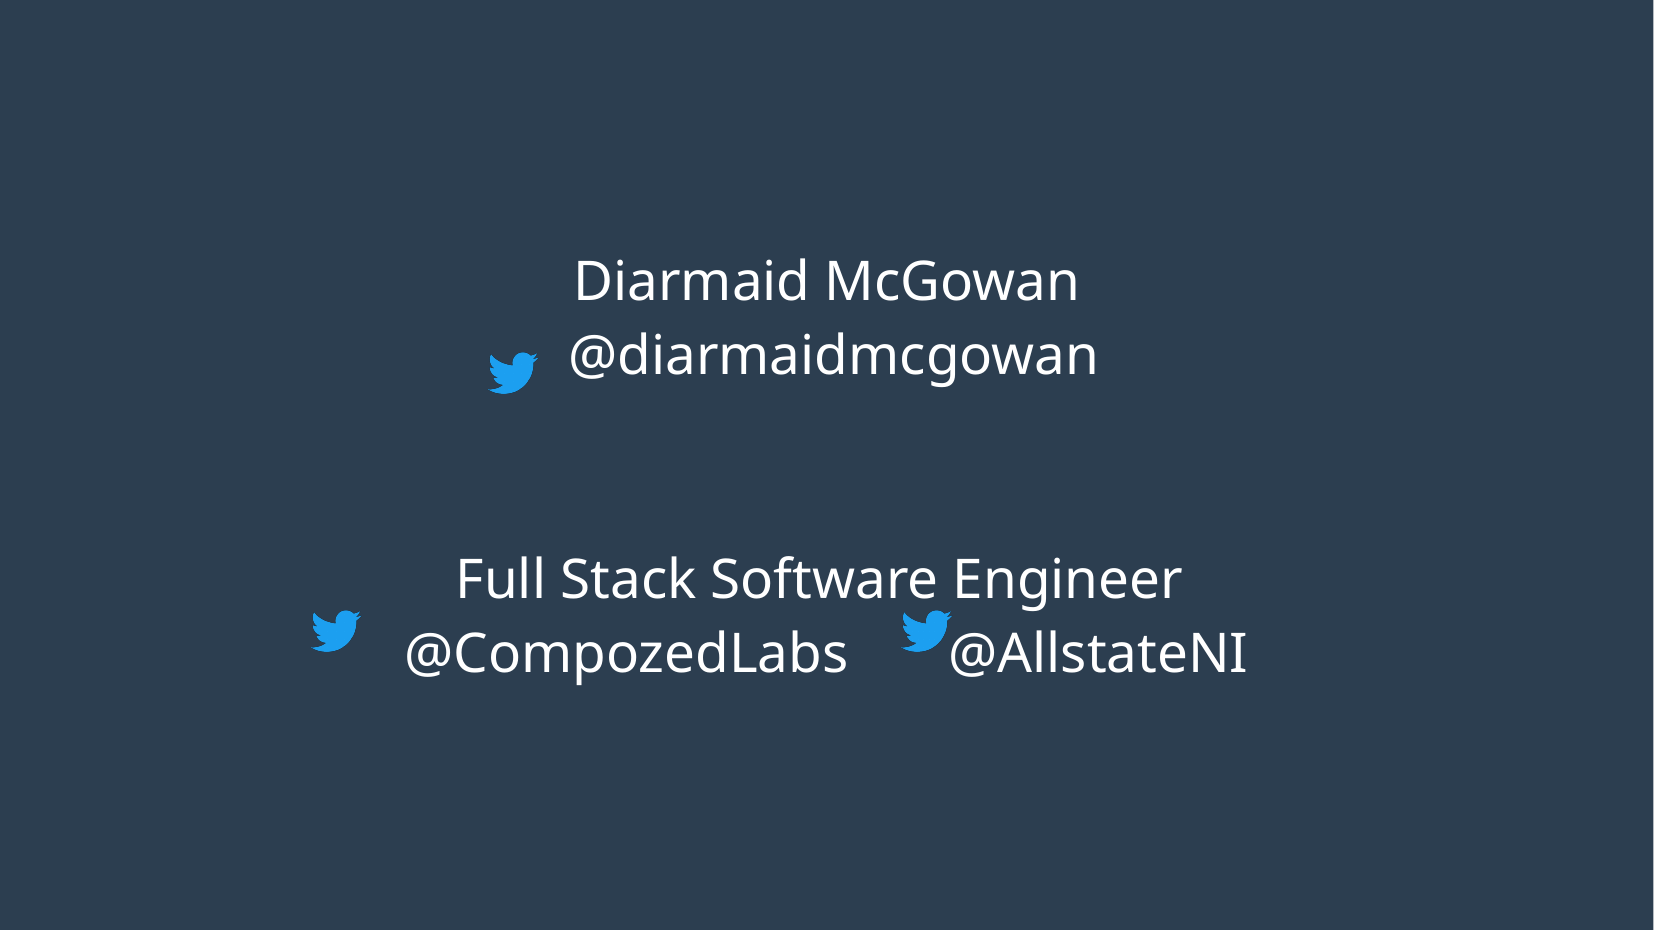

# Diarmaid McGowan
 @diarmaidmcgowan
Full Stack Software Engineer
@CompozedLabs @AllstateNI